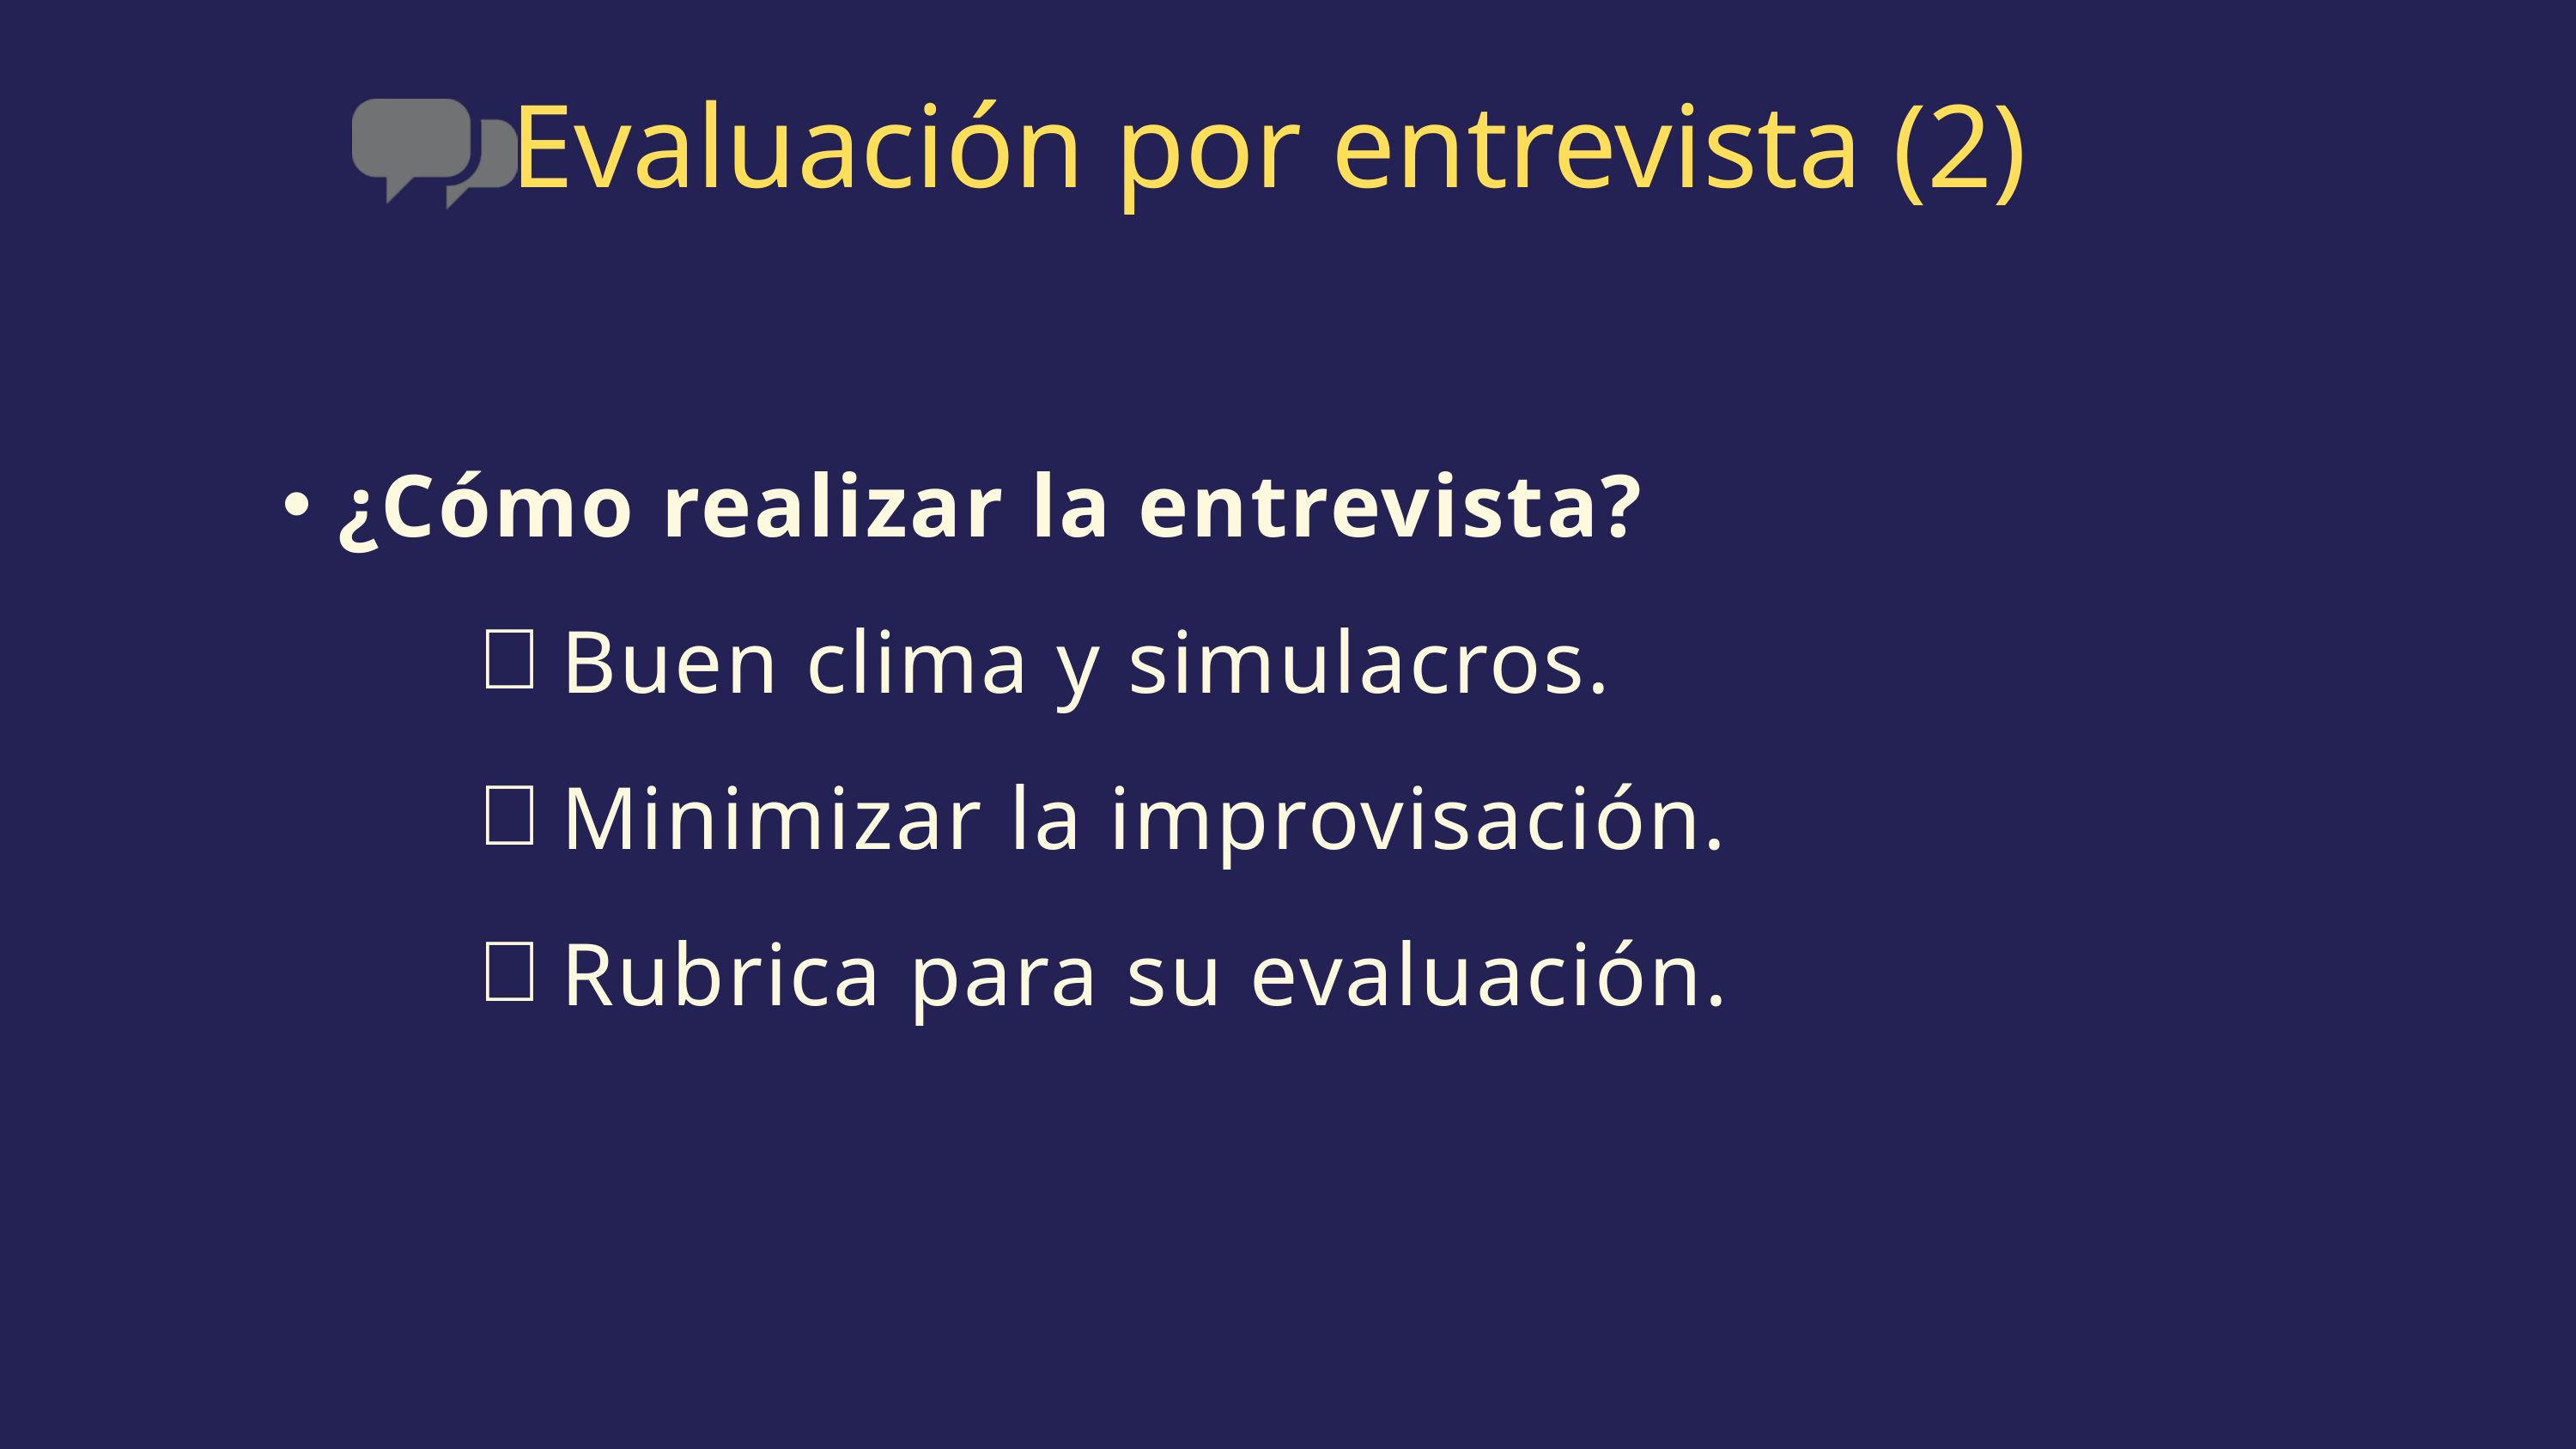

Evaluación por entrevista (2)
¿Cómo realizar la entrevista?
Buen clima y simulacros.
Minimizar la improvisación.
Rubrica para su evaluación.